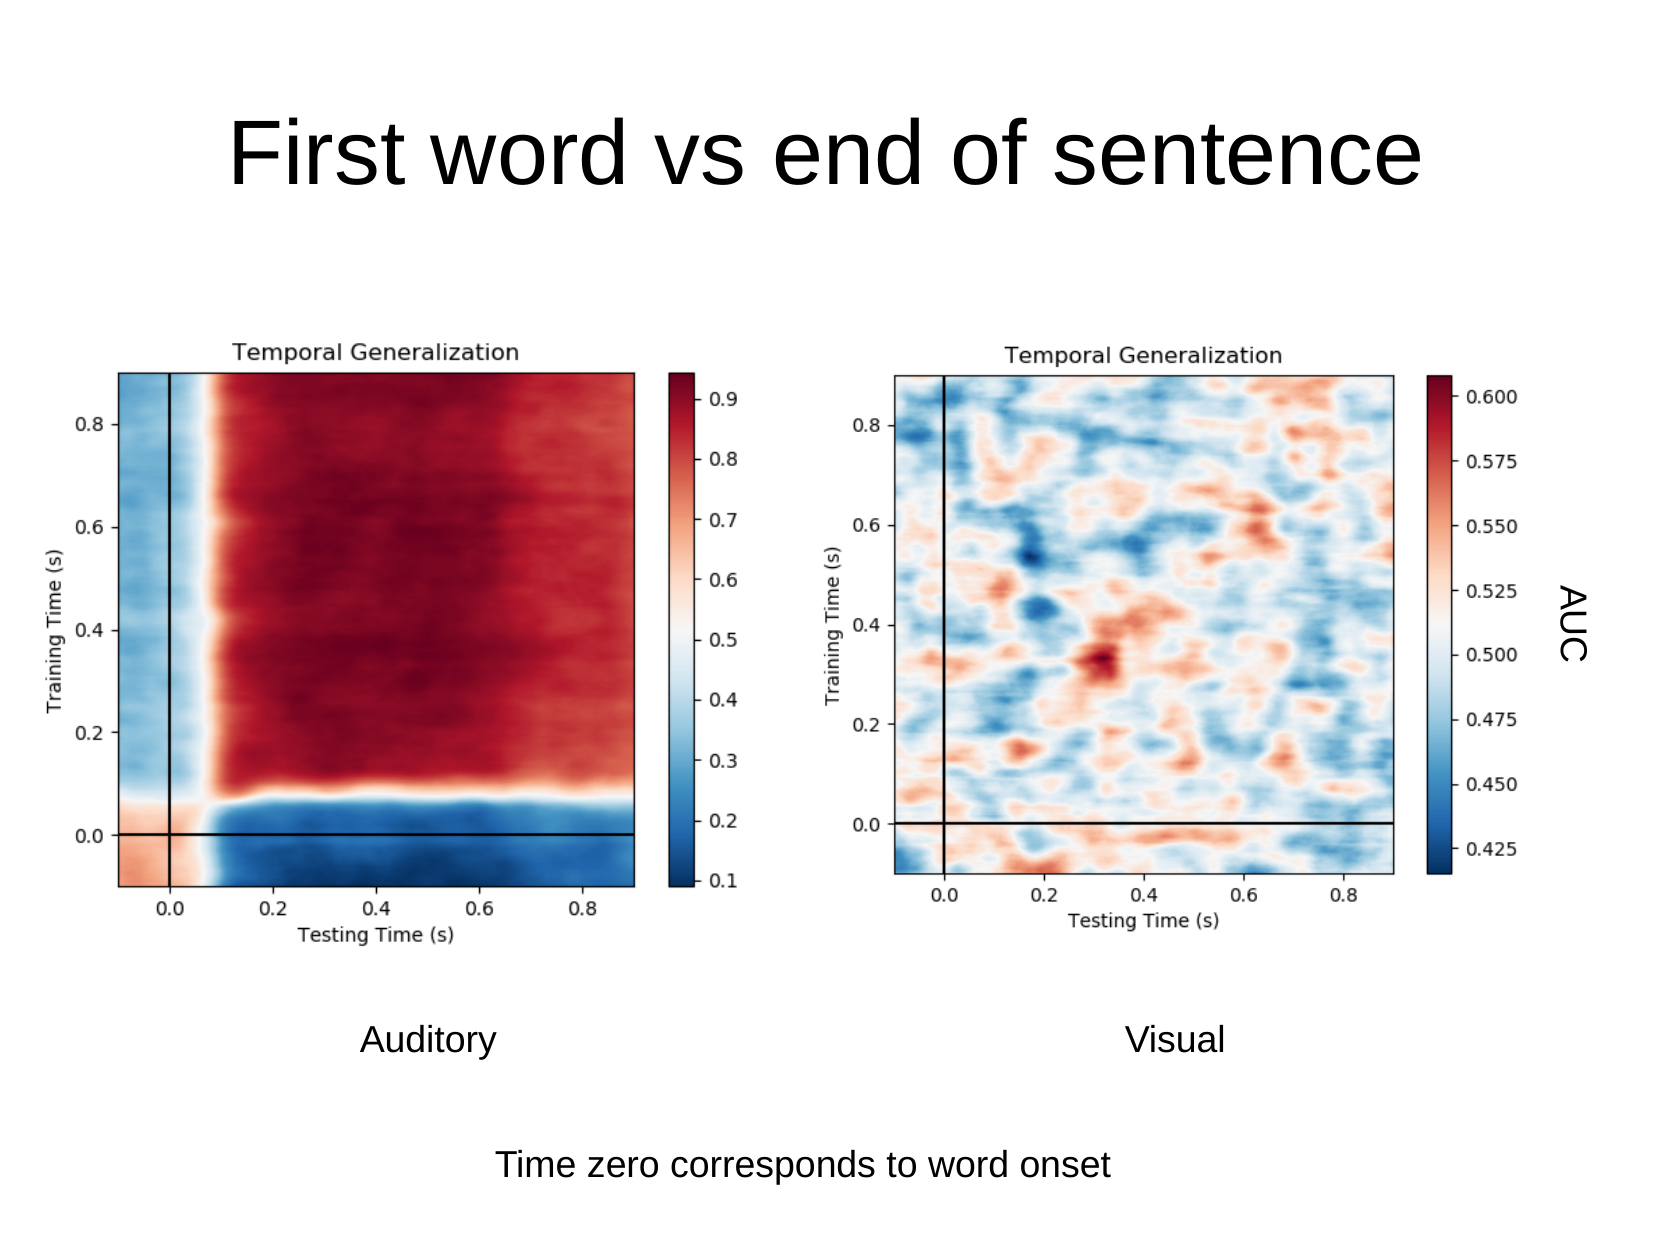

# First word vs end of sentence
AUC
Auditory
Visual
Time zero corresponds to word onset